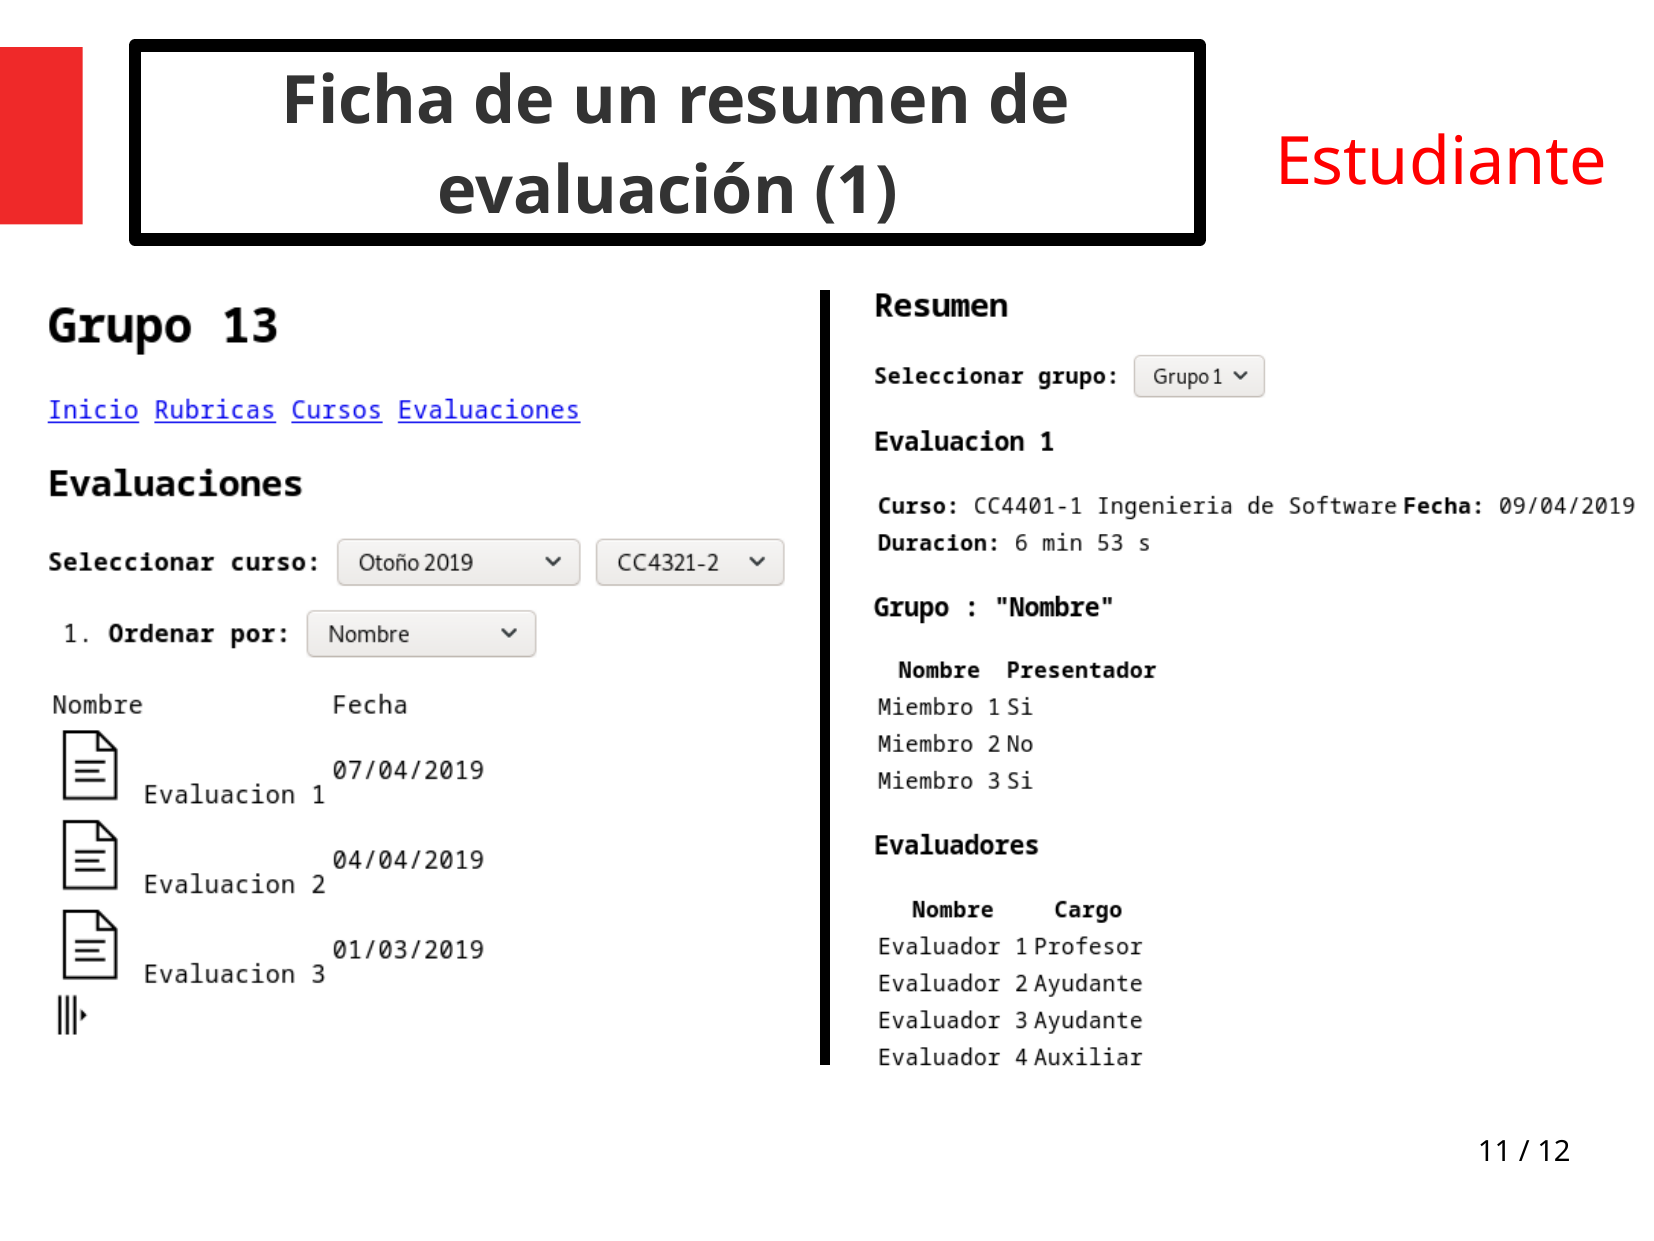

Estudiante
# Ficha de un resumen de evaluación (1)
11